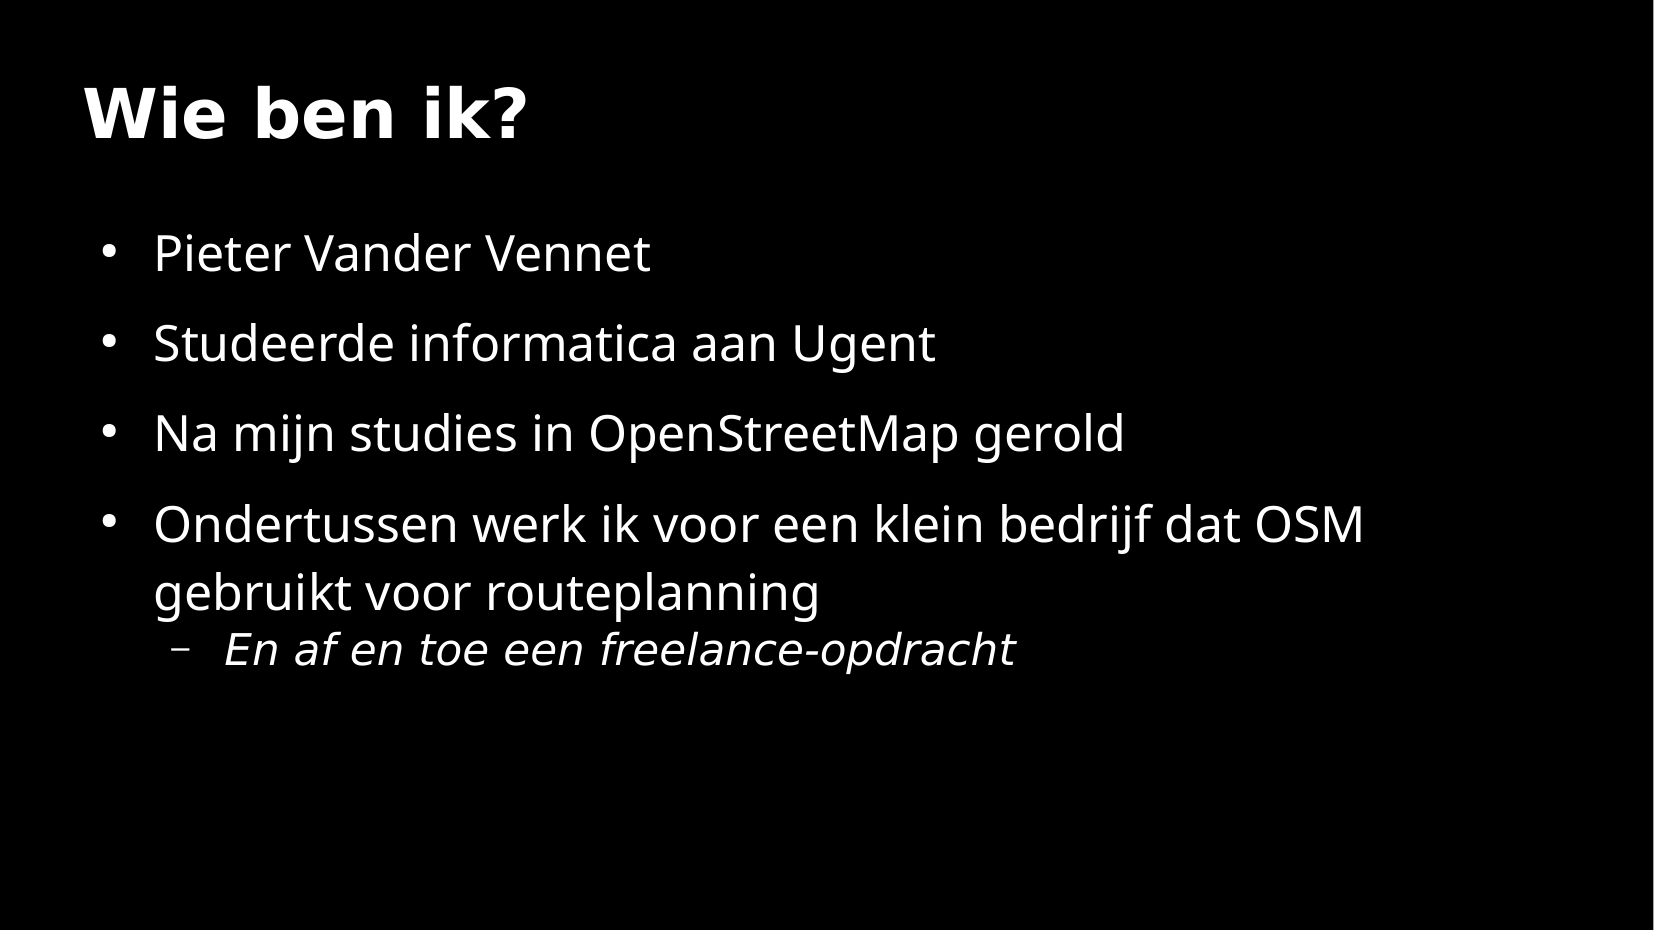

# Wie ben ik?
Pieter Vander Vennet
Studeerde informatica aan Ugent
Na mijn studies in OpenStreetMap gerold
Ondertussen werk ik voor een klein bedrijf dat OSM gebruikt voor routeplanning
En af en toe een freelance-opdracht